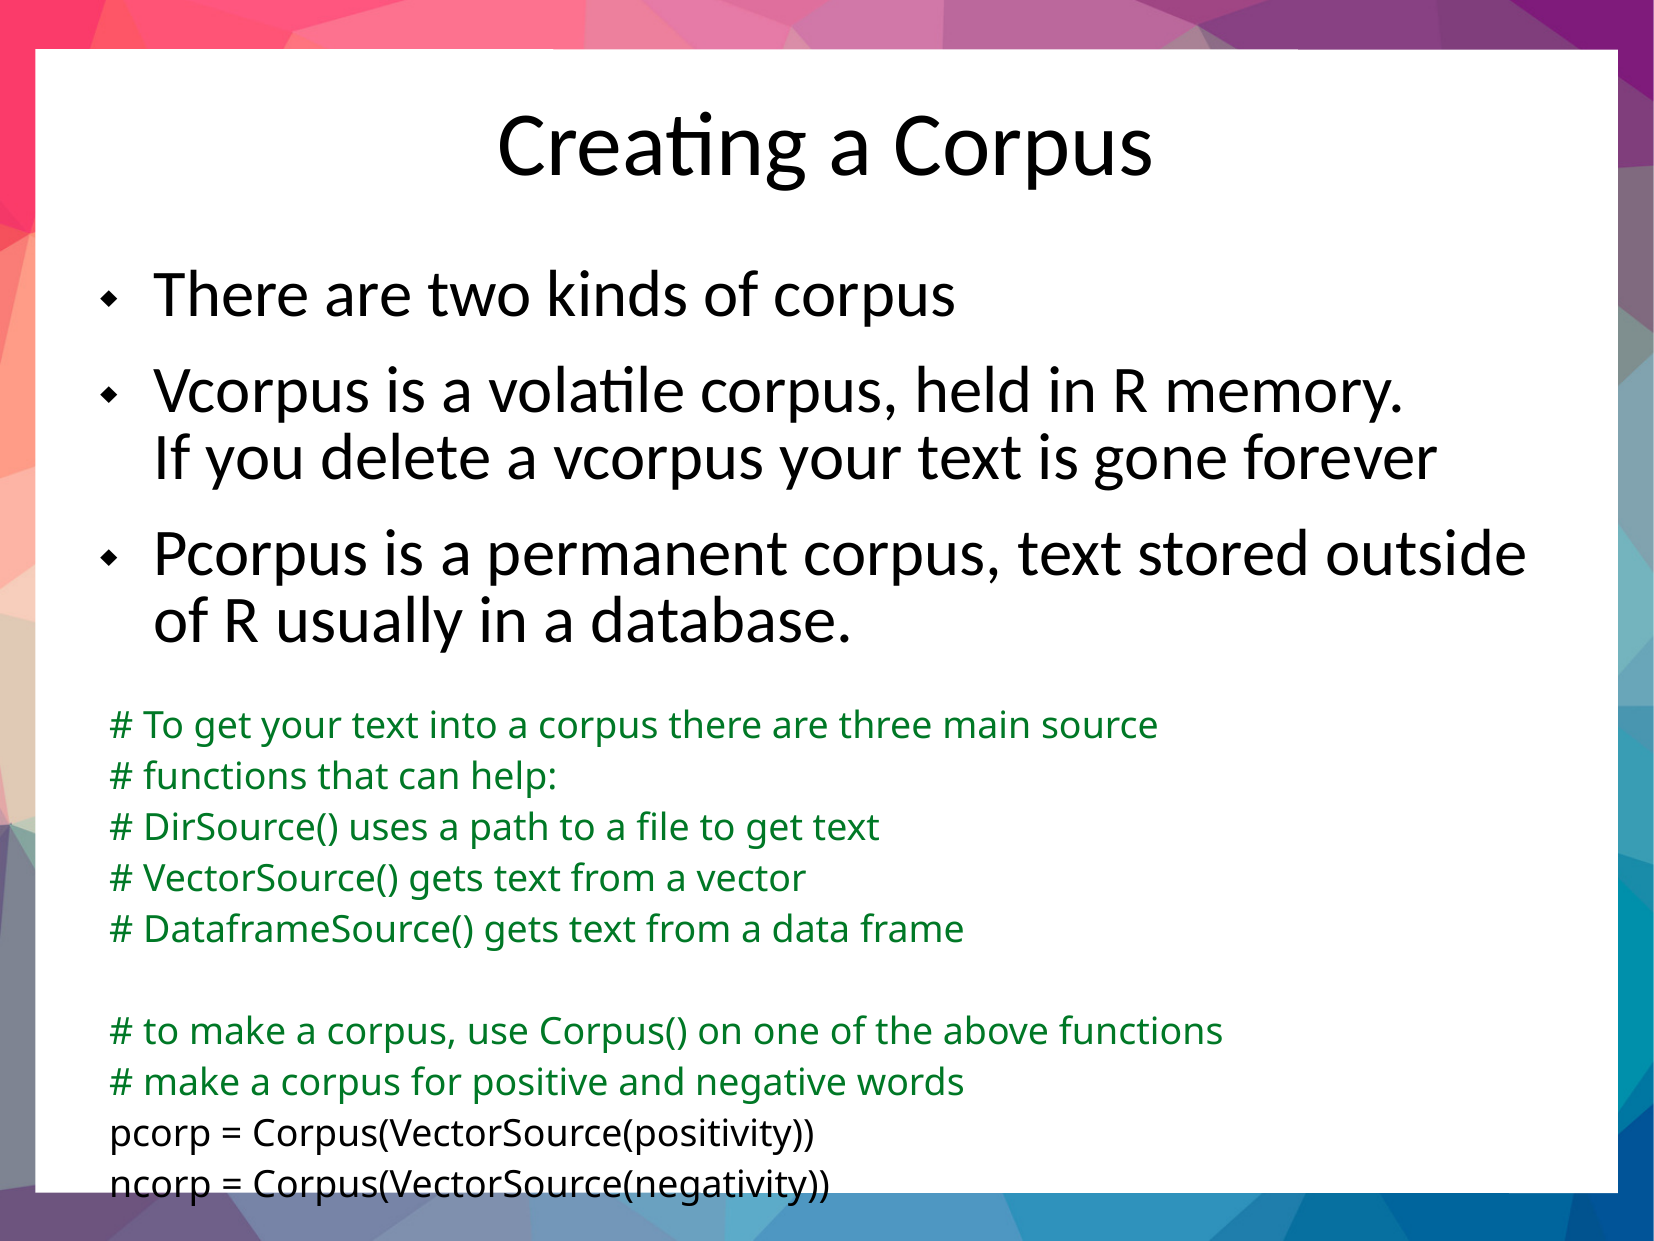

# Creating a Corpus
There are two kinds of corpus
Vcorpus is a volatile corpus, held in R memory.
If you delete a vcorpus your text is gone forever
Pcorpus is a permanent corpus, text stored outside of R usually in a database.
# To get your text into a corpus there are three main source
# functions that can help:
# DirSource() uses a path to a file to get text
# VectorSource() gets text from a vector
# DataframeSource() gets text from a data frame
# to make a corpus, use Corpus() on one of the above functions
# make a corpus for positive and negative words
pcorp = Corpus(VectorSource(positivity))
ncorp = Corpus(VectorSource(negativity))